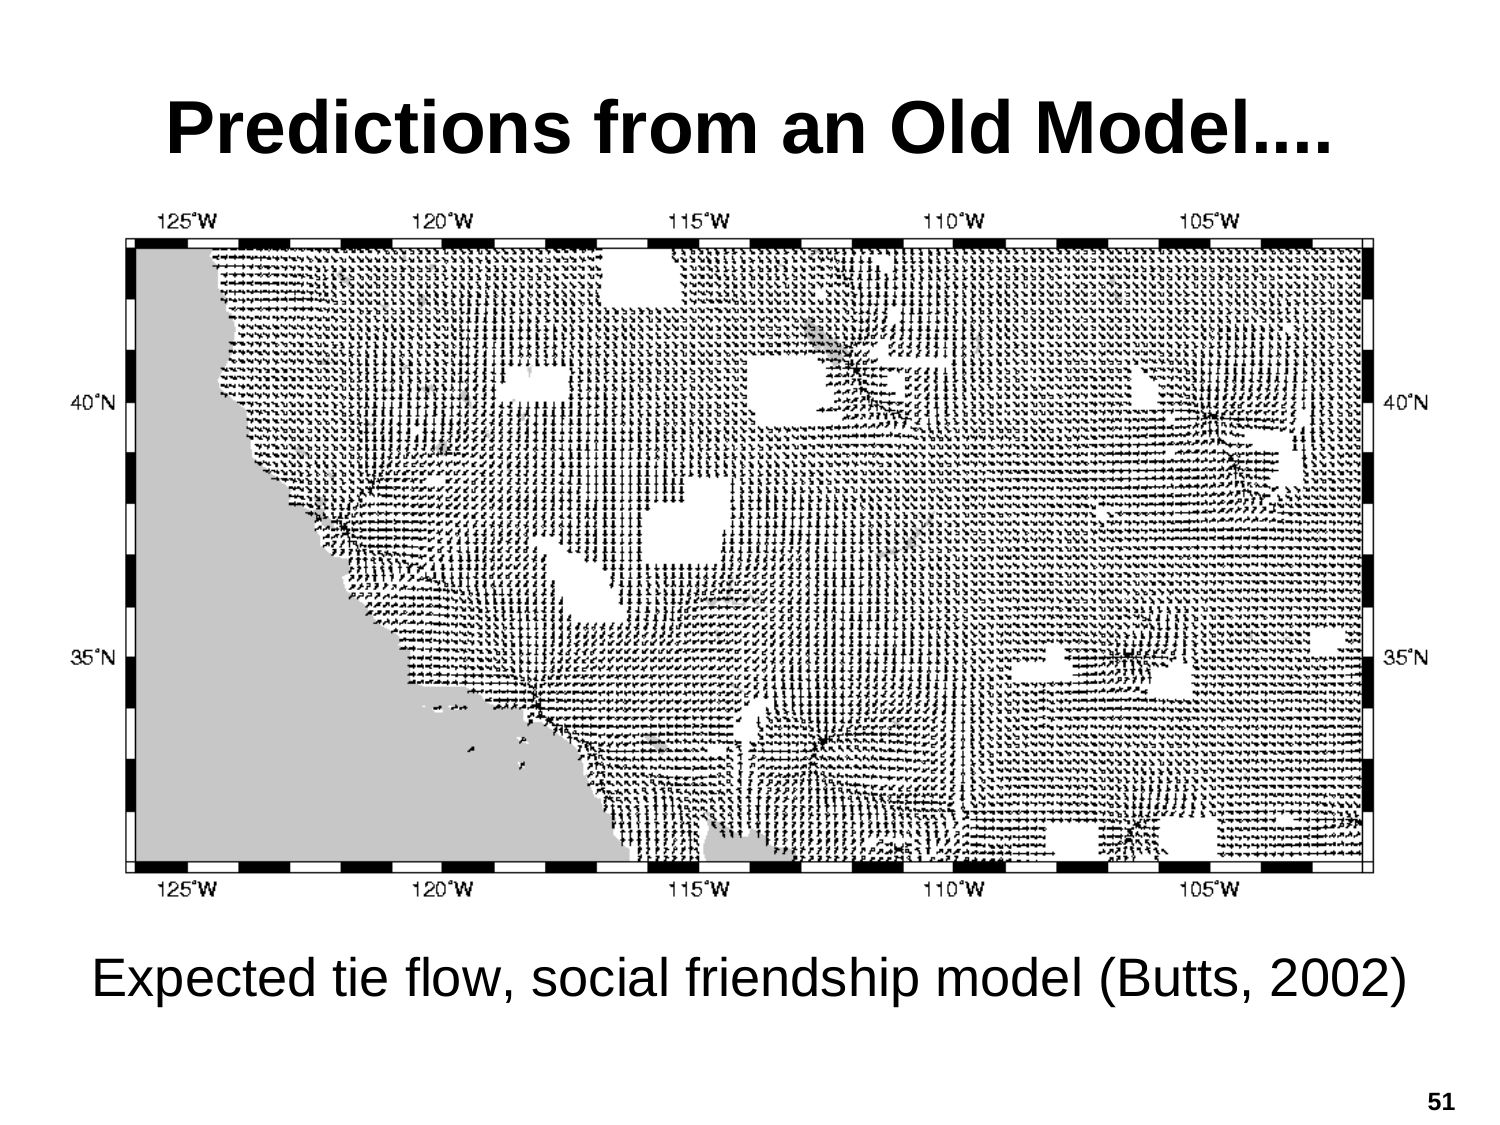

Predictions from an Old Model....
Expected tie flow, social friendship model (Butts, 2002)